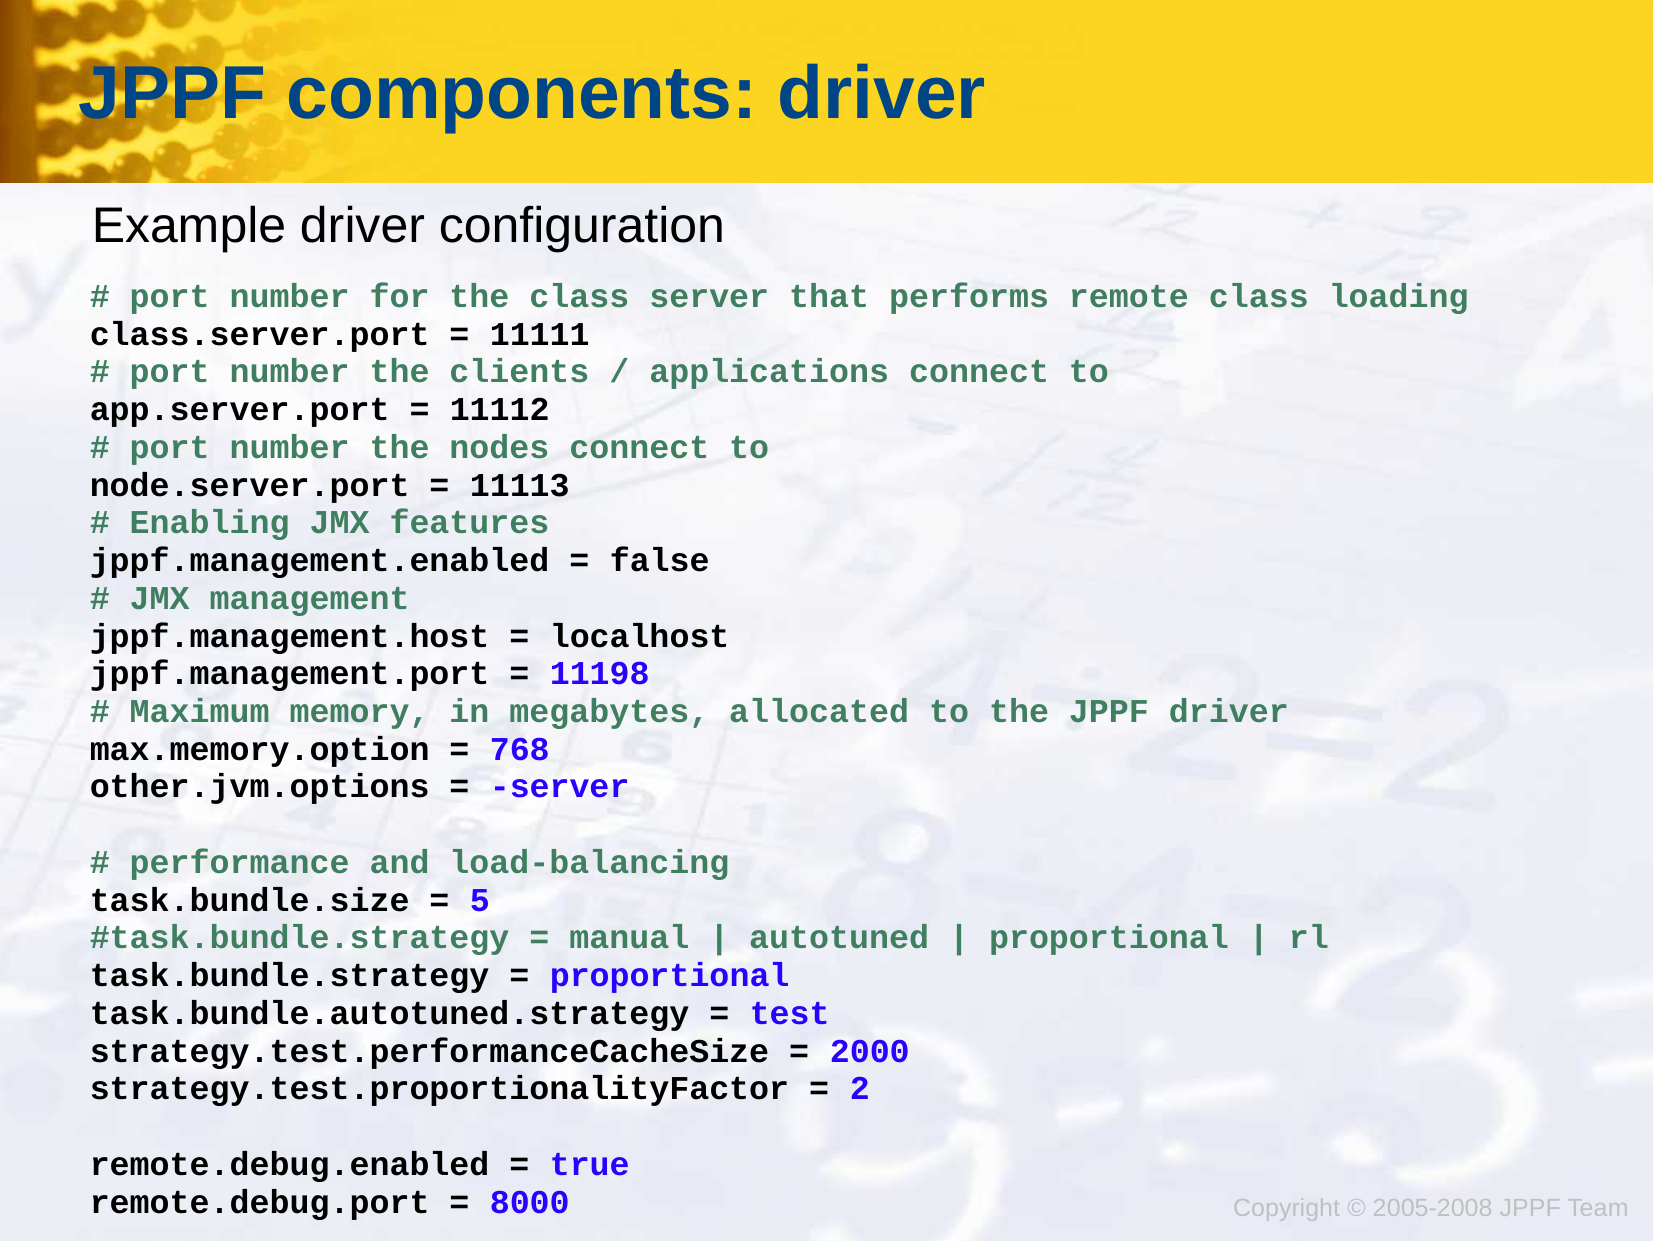

# JPPF components: driver
Example driver configuration
# port number for the class server that performs remote class loading
class.server.port = 11111
# port number the clients / applications connect to
app.server.port = 11112
# port number the nodes connect to
node.server.port = 11113
# Enabling JMX features
jppf.management.enabled = false
# JMX management
jppf.management.host = localhost
jppf.management.port = 11198
# Maximum memory, in megabytes, allocated to the JPPF driver
max.memory.option = 768
other.jvm.options = -server
# performance and load-balancing
task.bundle.size = 5
#task.bundle.strategy = manual | autotuned | proportional | rl
task.bundle.strategy = proportional
task.bundle.autotuned.strategy = test
strategy.test.performanceCacheSize = 2000
strategy.test.proportionalityFactor = 2
remote.debug.enabled = true
remote.debug.port = 8000